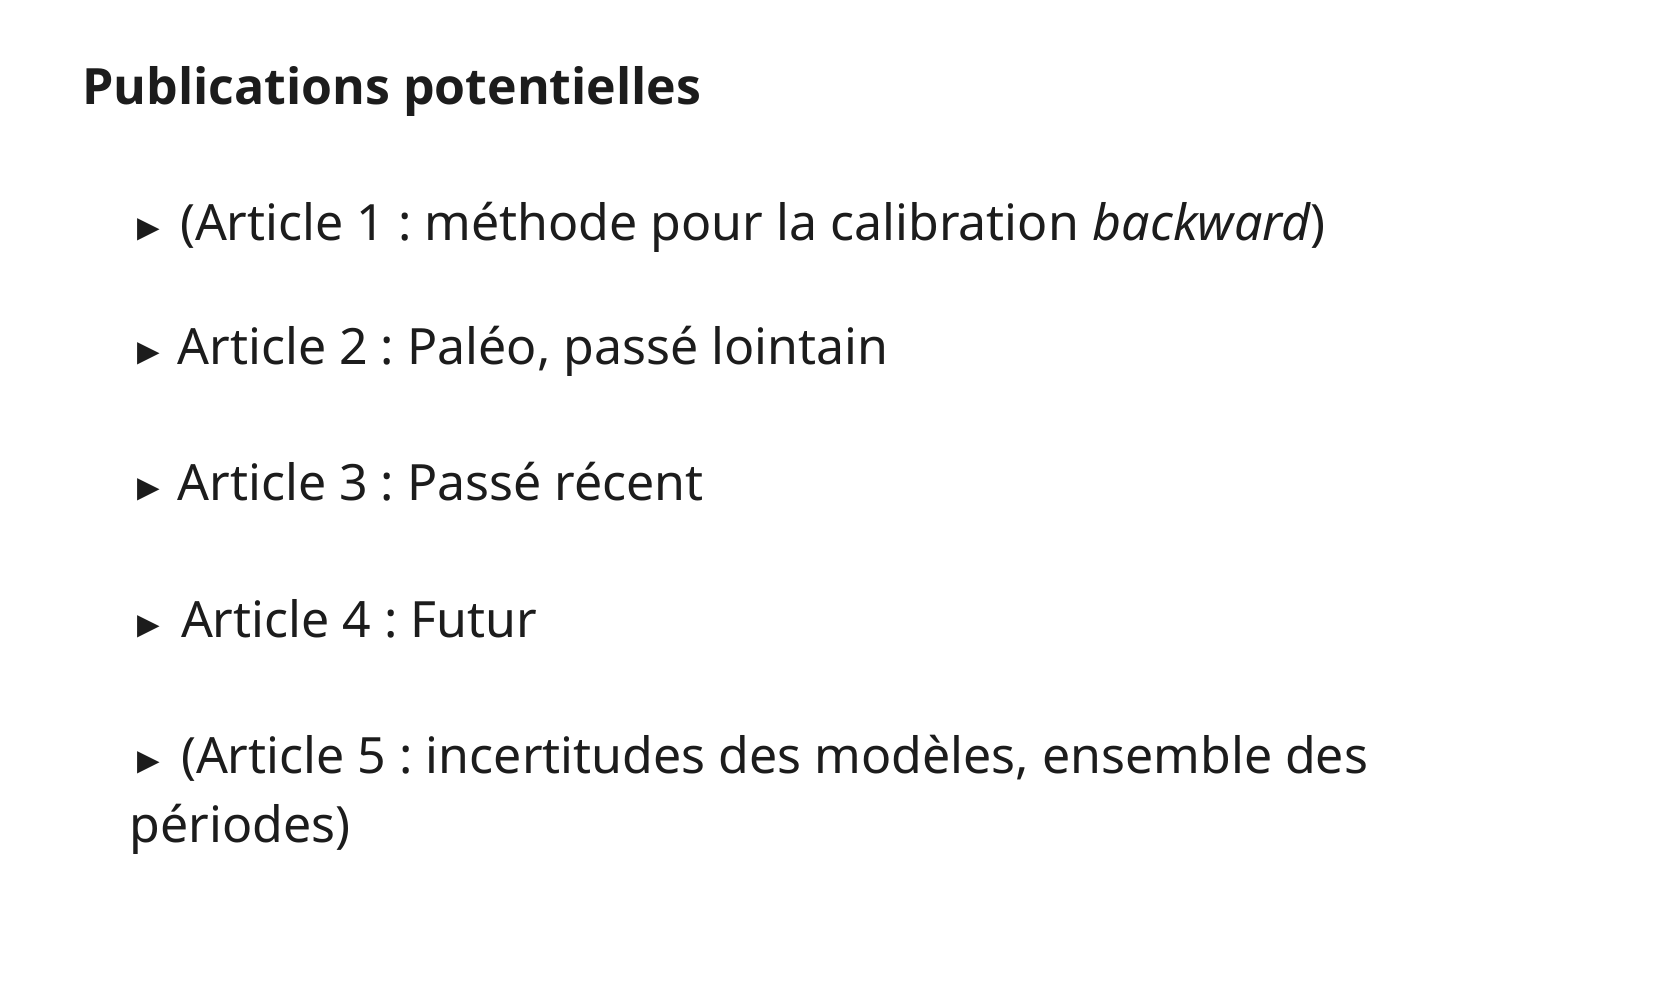

Publications potentielles
► (Article 1 : méthode pour la calibration backward)
► Article 2 : Paléo, passé lointain
► Article 3 : Passé récent
► Article 4 : Futur
► (Article 5 : incertitudes des modèles, ensemble des périodes)